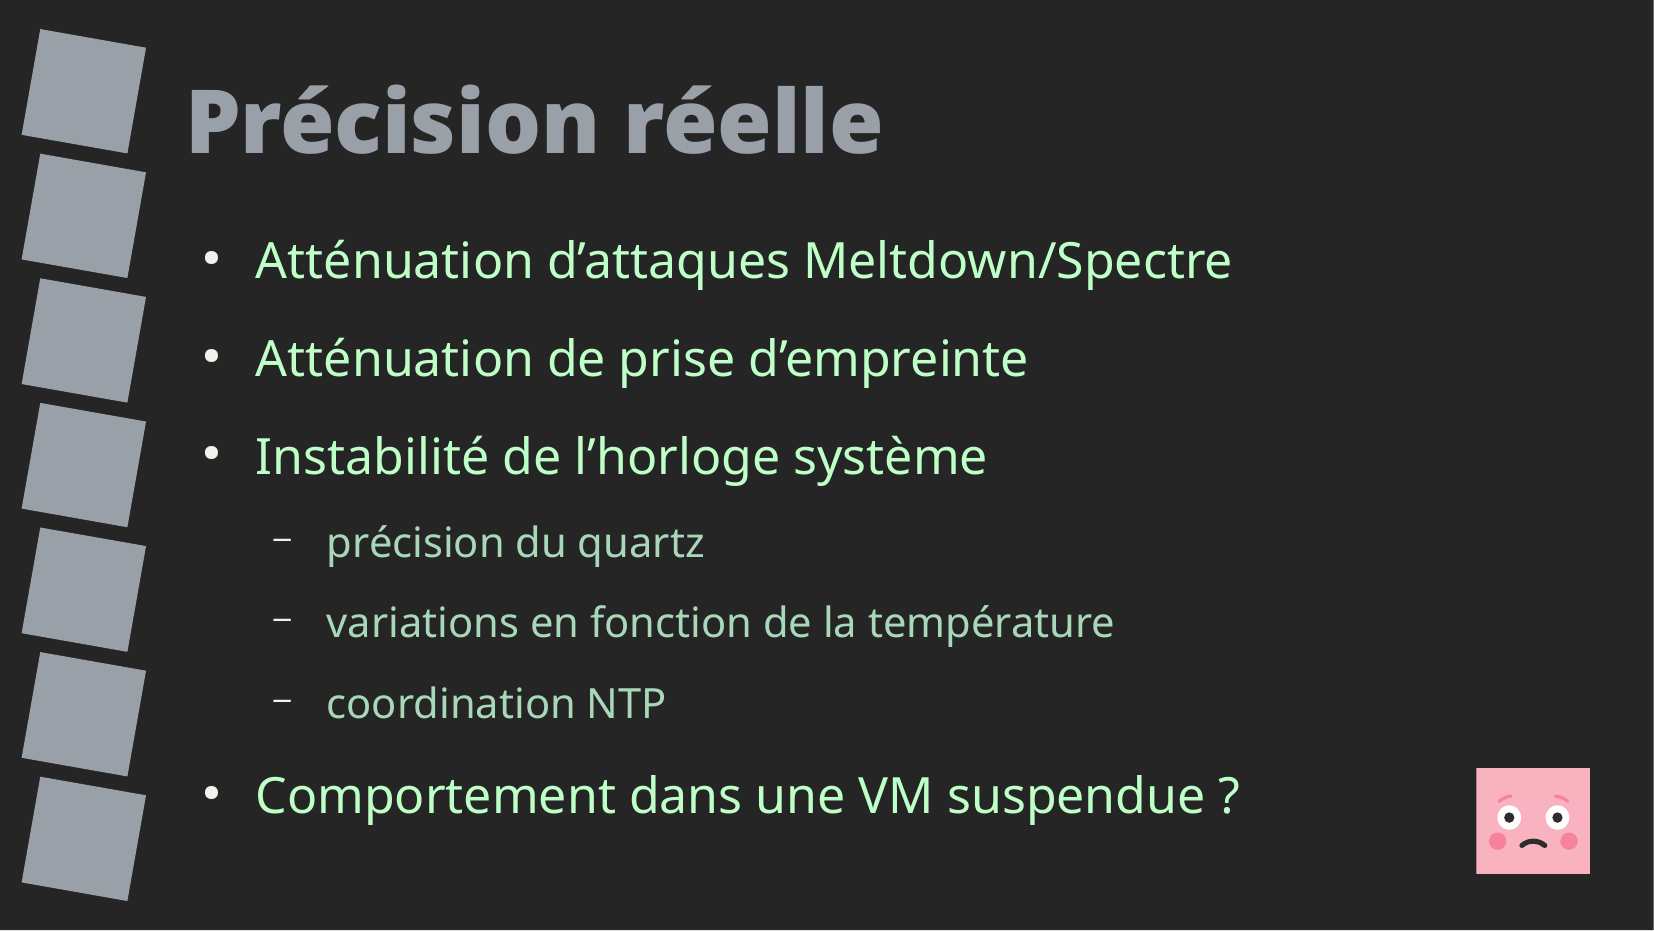

# Précision réelle
Atténuation d’attaques Meltdown/Spectre
Atténuation de prise d’empreinte
Instabilité de l’horloge système
précision du quartz
variations en fonction de la température
coordination NTP
Comportement dans une VM suspendue ?